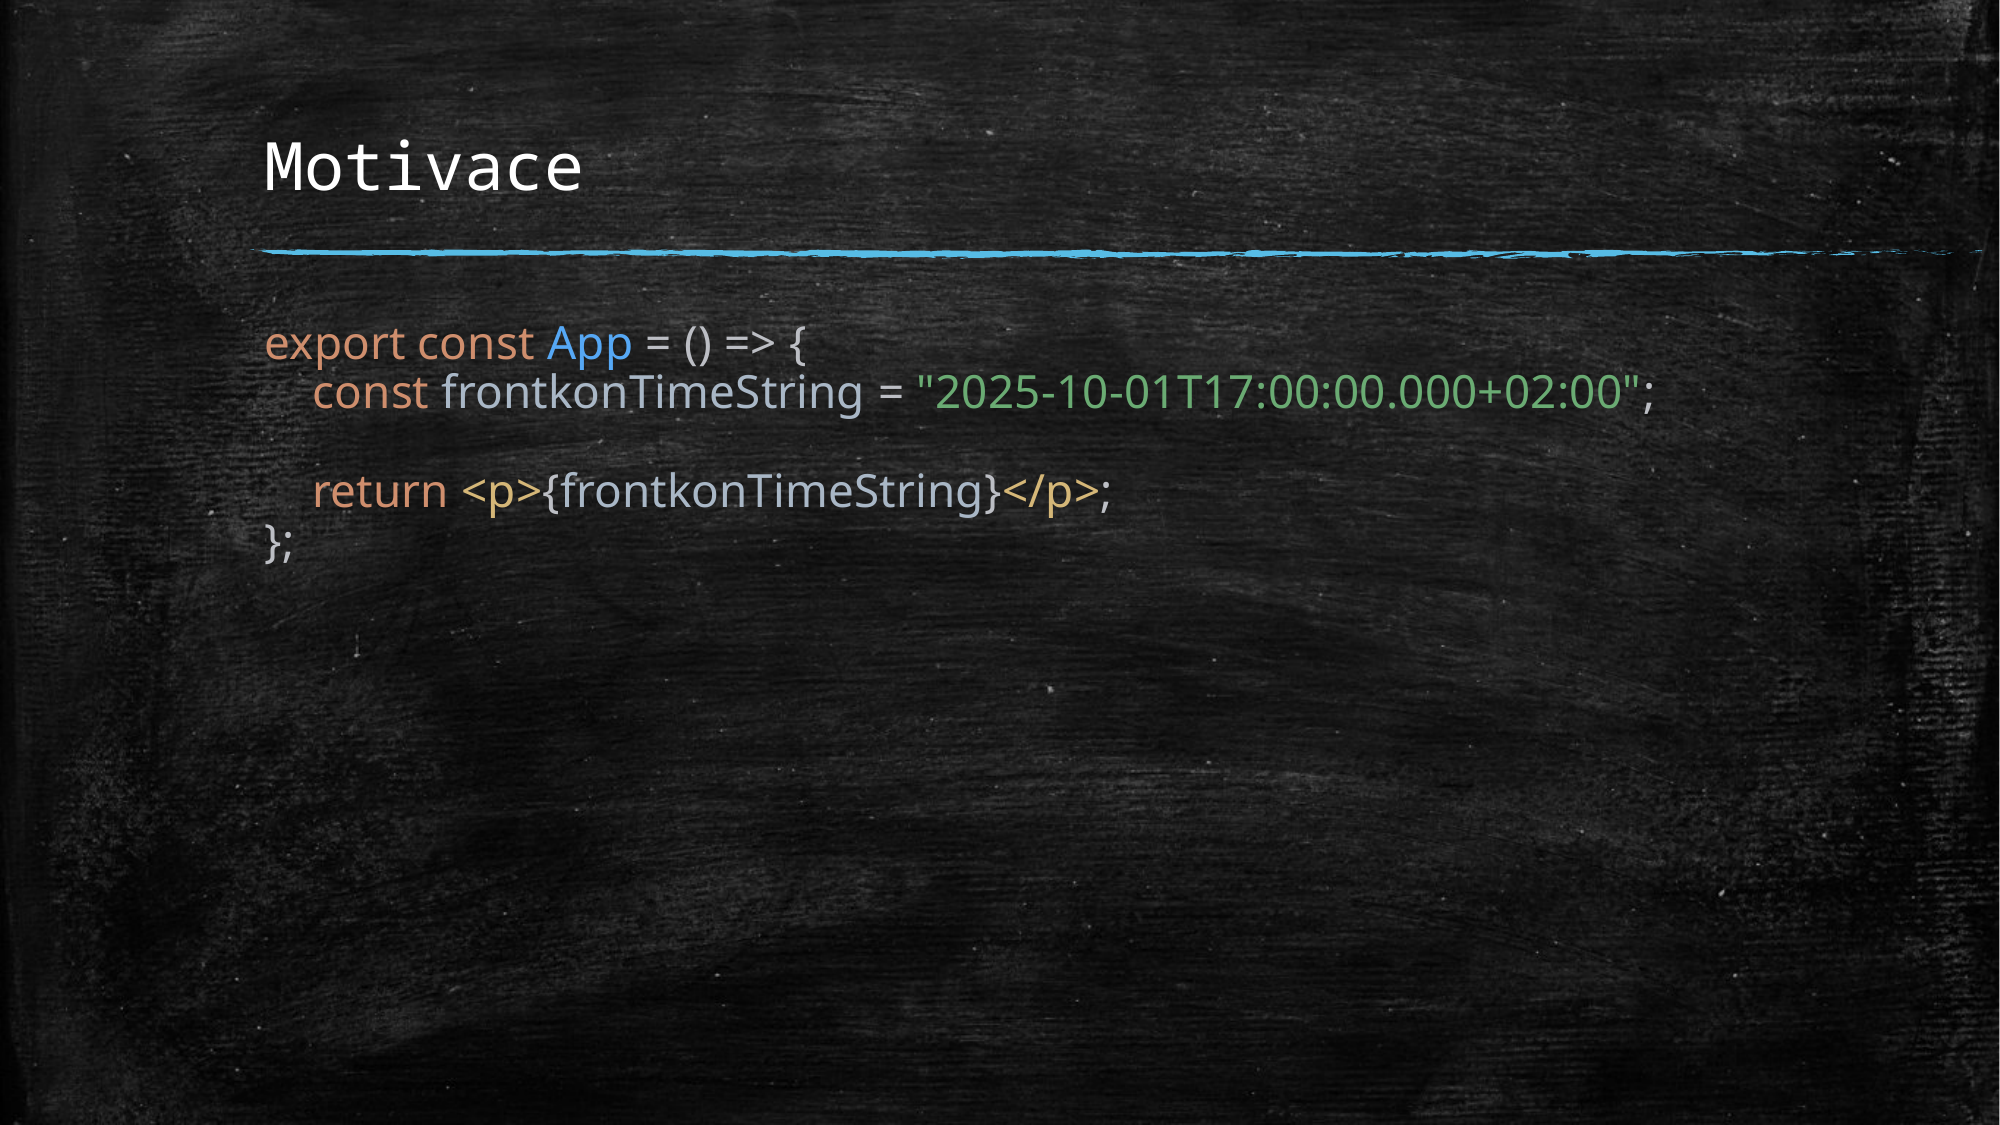

# Motivace
export const App = () => {
 const frontkonTimeString = "2025-10-01T17:00:00.000+02:00";
 return <p>{frontkonTimeString}</p>;
};